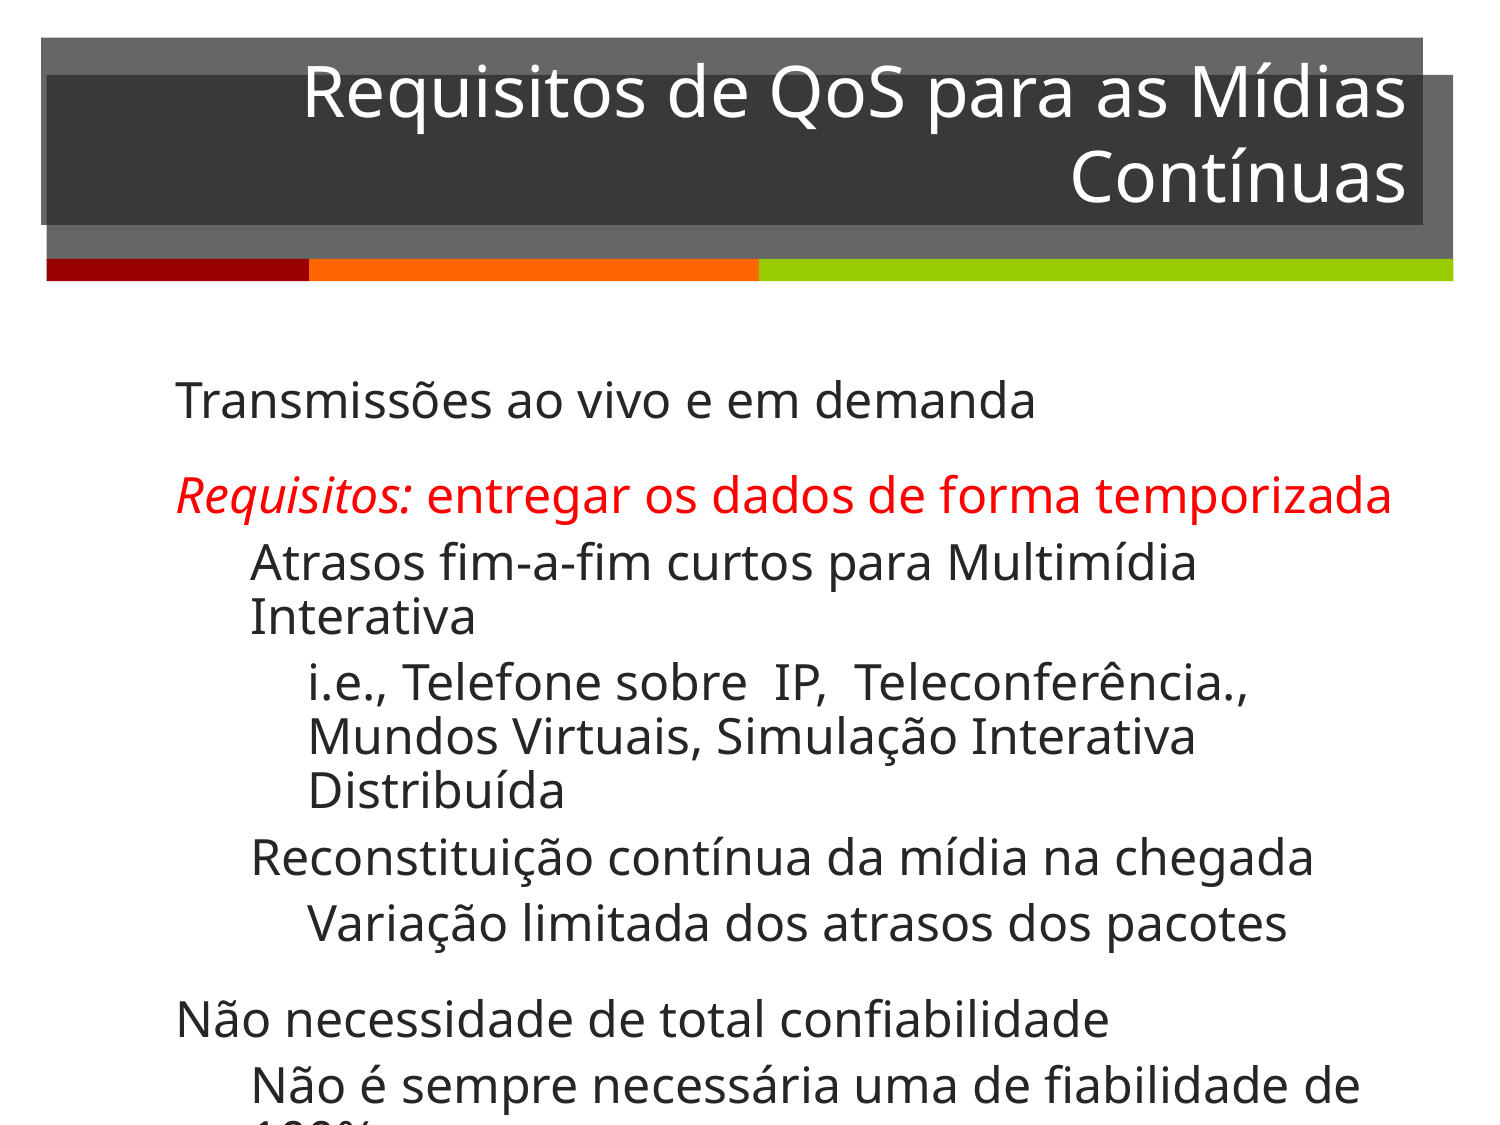

# Requisitos de QoS para as Mídias Contínuas
Transmissões ao vivo e em demanda
Requisitos: entregar os dados de forma temporizada
Atrasos fim-a-fim curtos para Multimídia Interativa
i.e., Telefone sobre IP, Teleconferência., Mundos Virtuais, Simulação Interativa Distribuída
Reconstituição contínua da mídia na chegada
Variação limitada dos atrasos dos pacotes
Não necessidade de total confiabilidade
Não é sempre necessária uma de fiabilidade de 100%